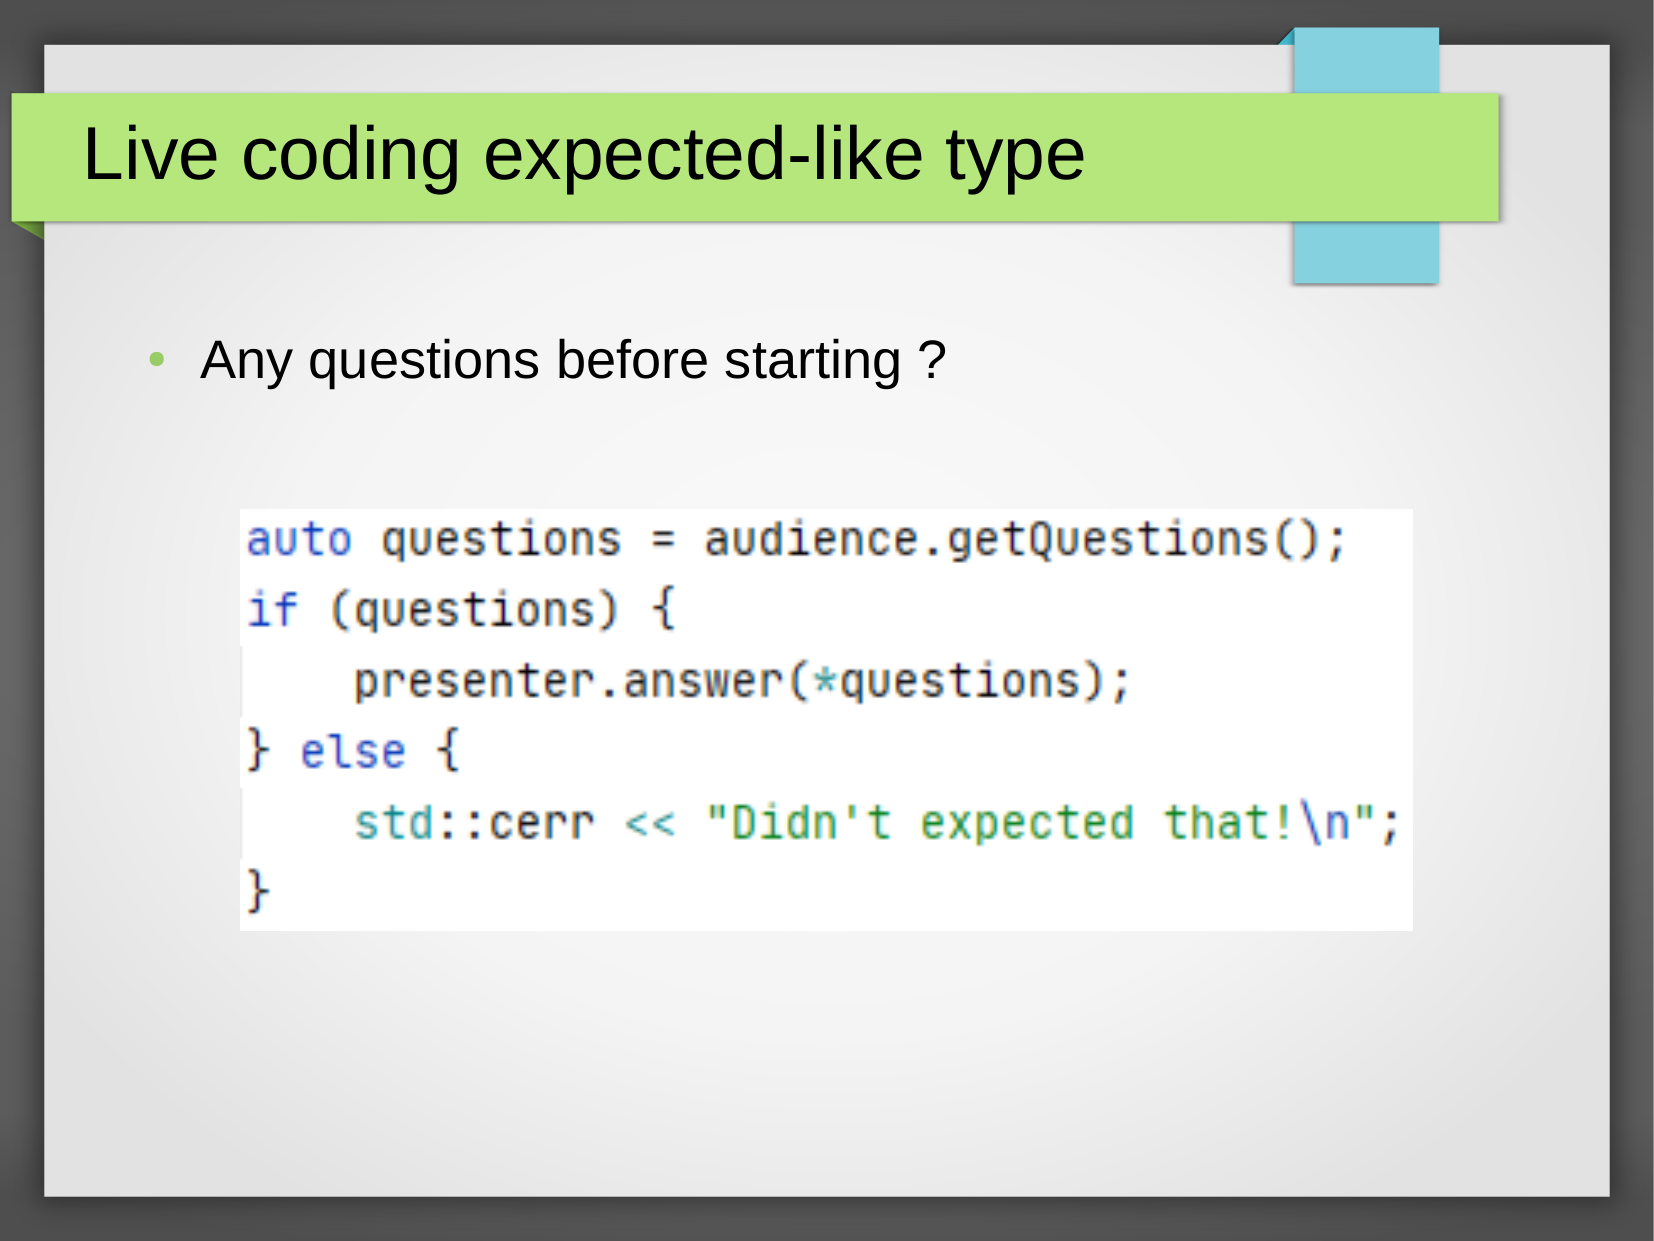

# Live coding expected-like type
Any questions before starting ?